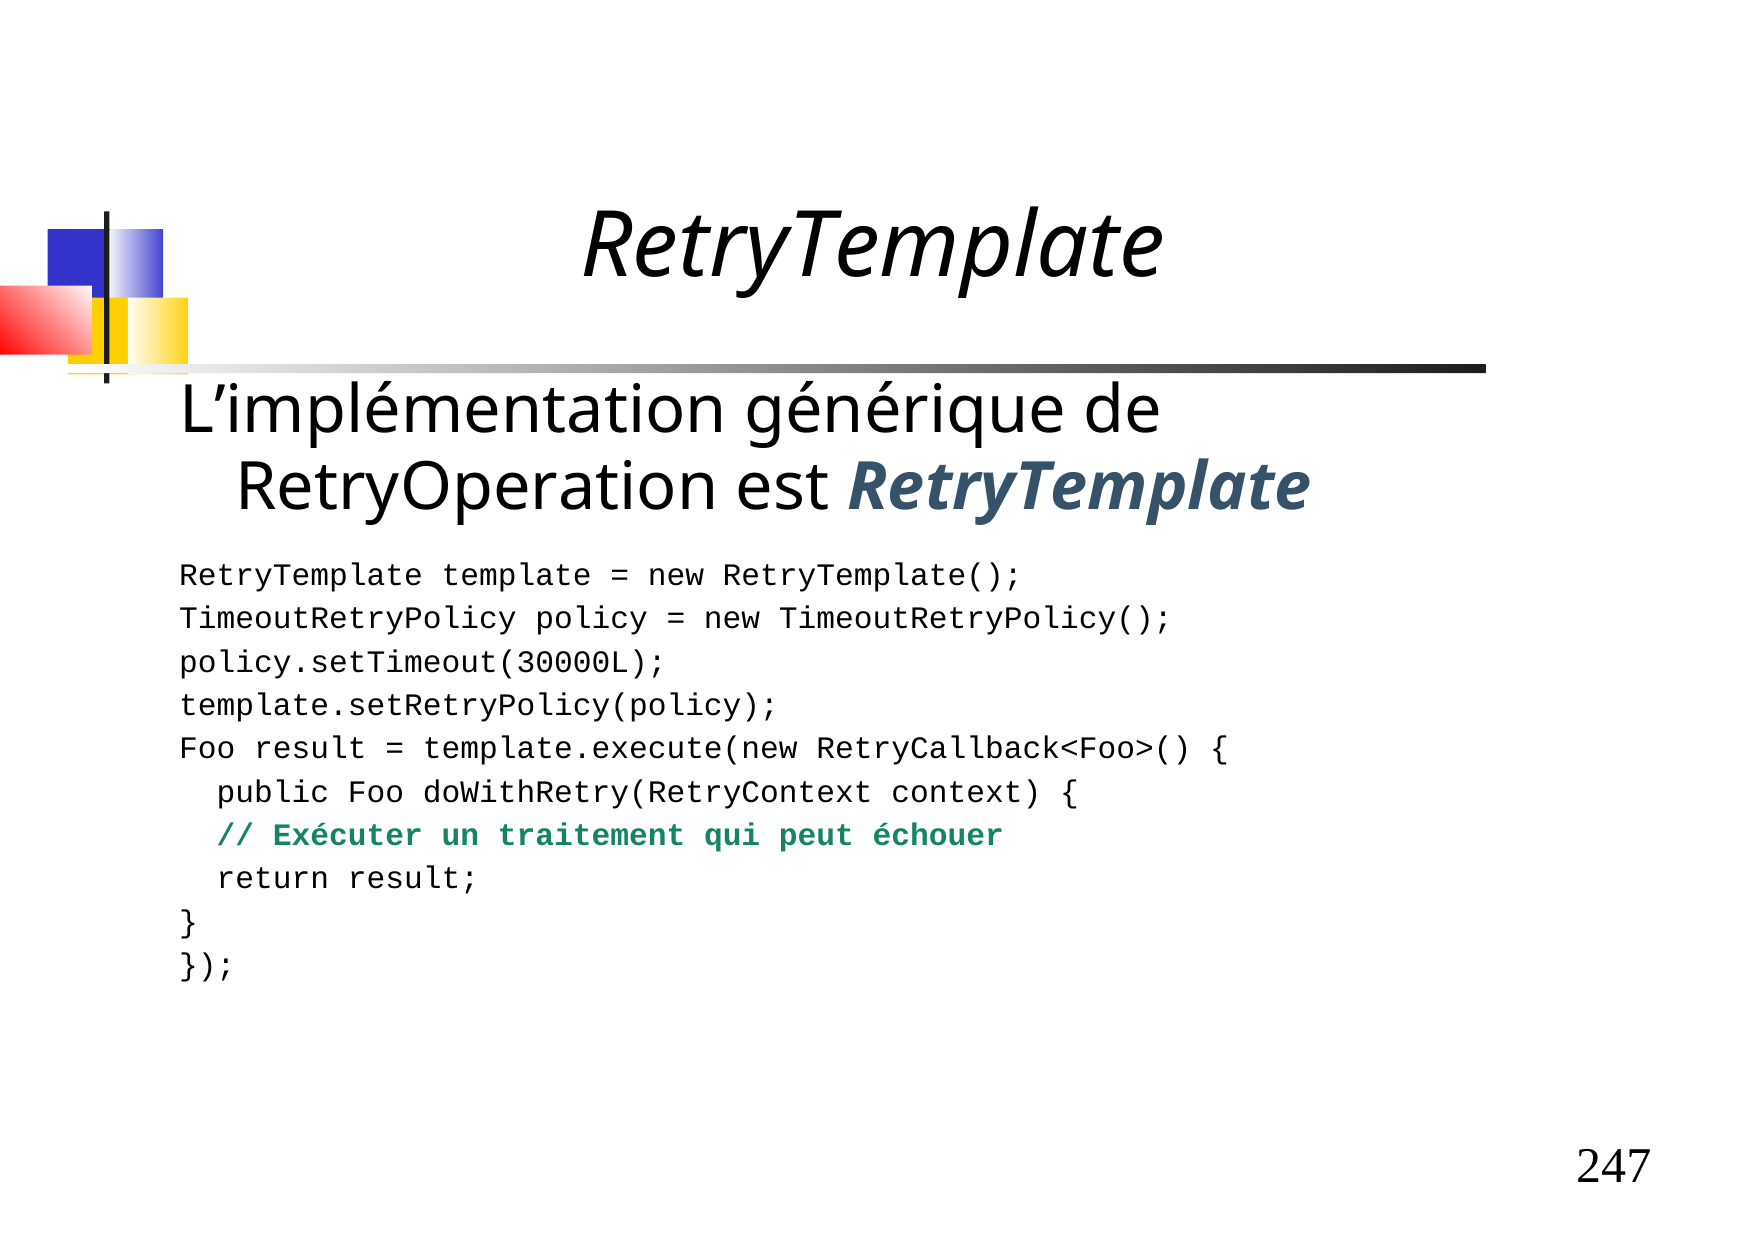

# RetryTemplate
L’implémentation générique de RetryOperation est RetryTemplate
RetryTemplate template = new RetryTemplate();
TimeoutRetryPolicy policy = new TimeoutRetryPolicy();
policy.setTimeout(30000L);
template.setRetryPolicy(policy);
Foo result = template.execute(new RetryCallback<Foo>() {
 public Foo doWithRetry(RetryContext context) {
 // Exécuter un traitement qui peut échouer
 return result;
}
});